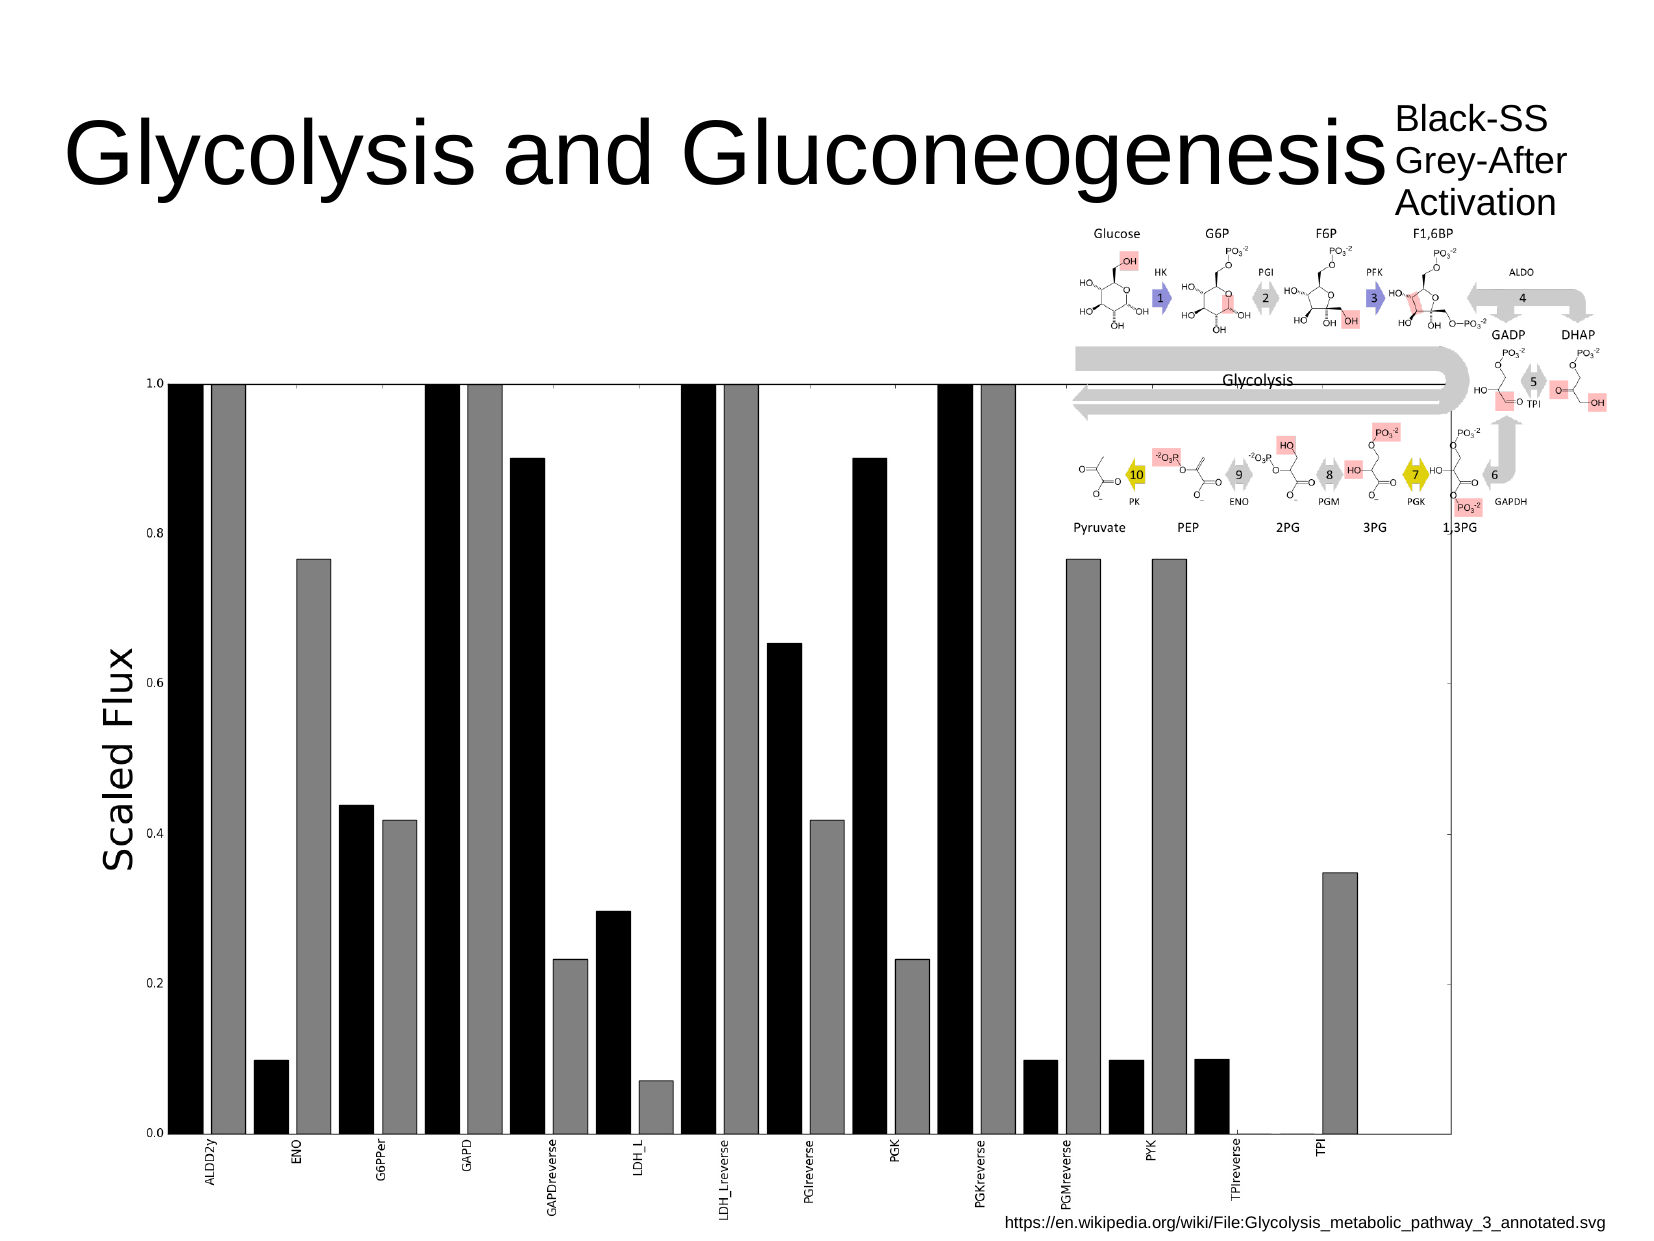

# Glycolysis and Gluconeogenesis
Black-SS
Grey-After Activation
14
https://en.wikipedia.org/wiki/File:Glycolysis_metabolic_pathway_3_annotated.svg